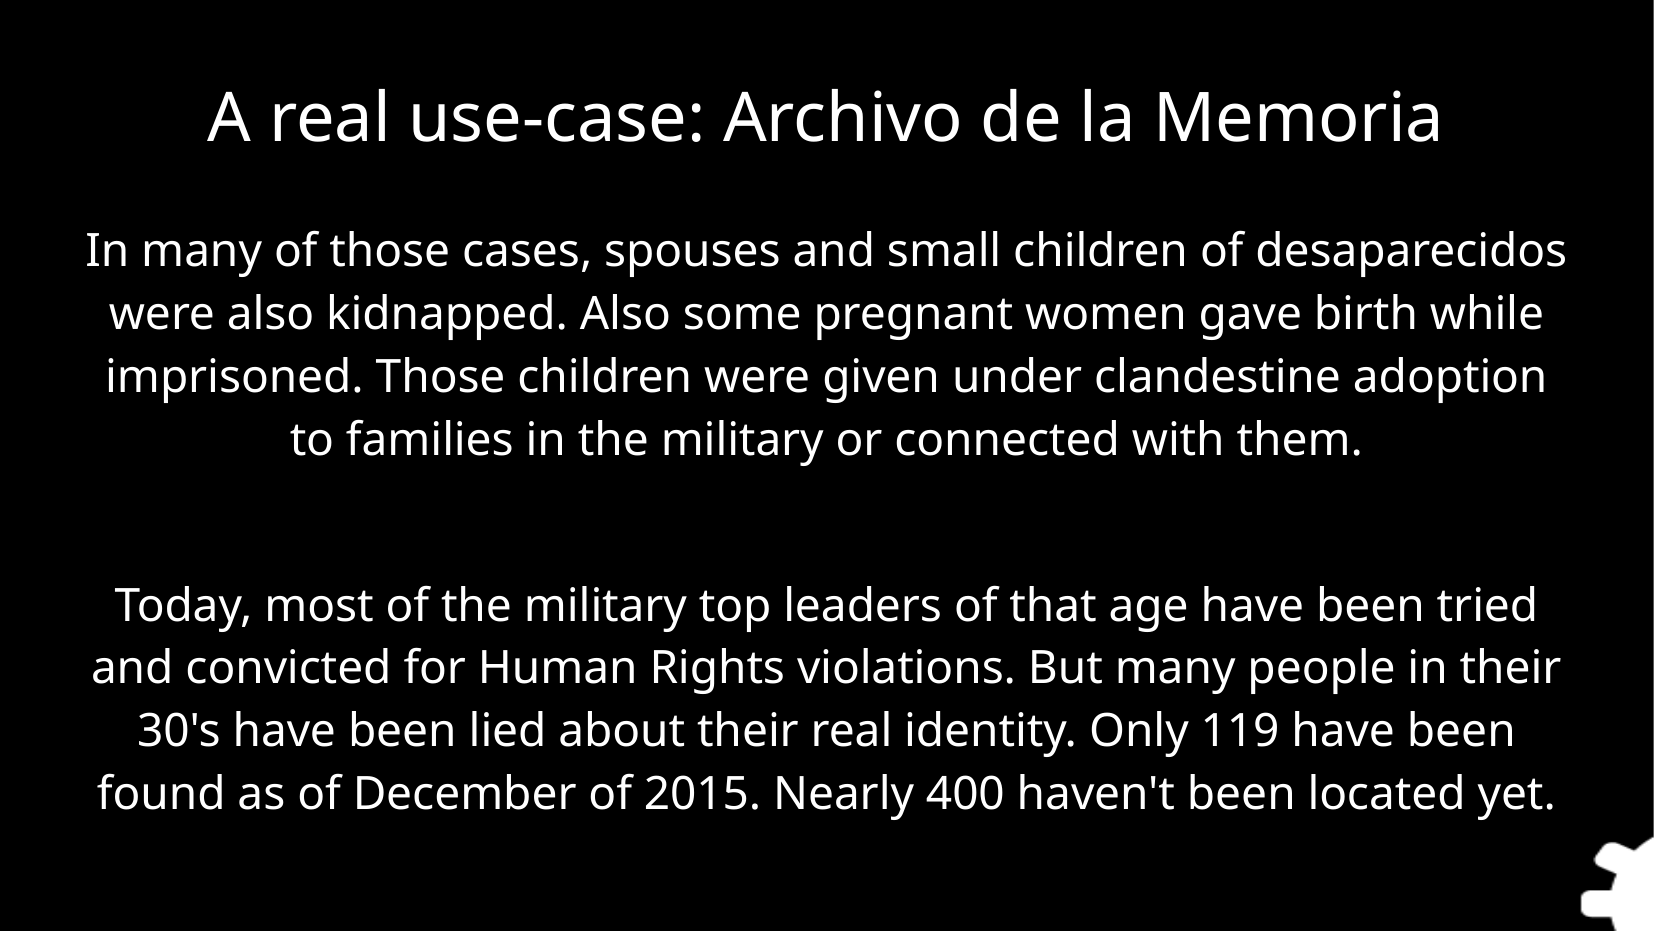

# A real use-case: Archivo de la Memoria
In many of those cases, spouses and small children of desaparecidos were also kidnapped. Also some pregnant women gave birth while imprisoned. Those children were given under clandestine adoption to families in the military or connected with them.
Today, most of the military top leaders of that age have been tried and convicted for Human Rights violations. But many people in their 30's have been lied about their real identity. Only 119 have been found as of December of 2015. Nearly 400 haven't been located yet.